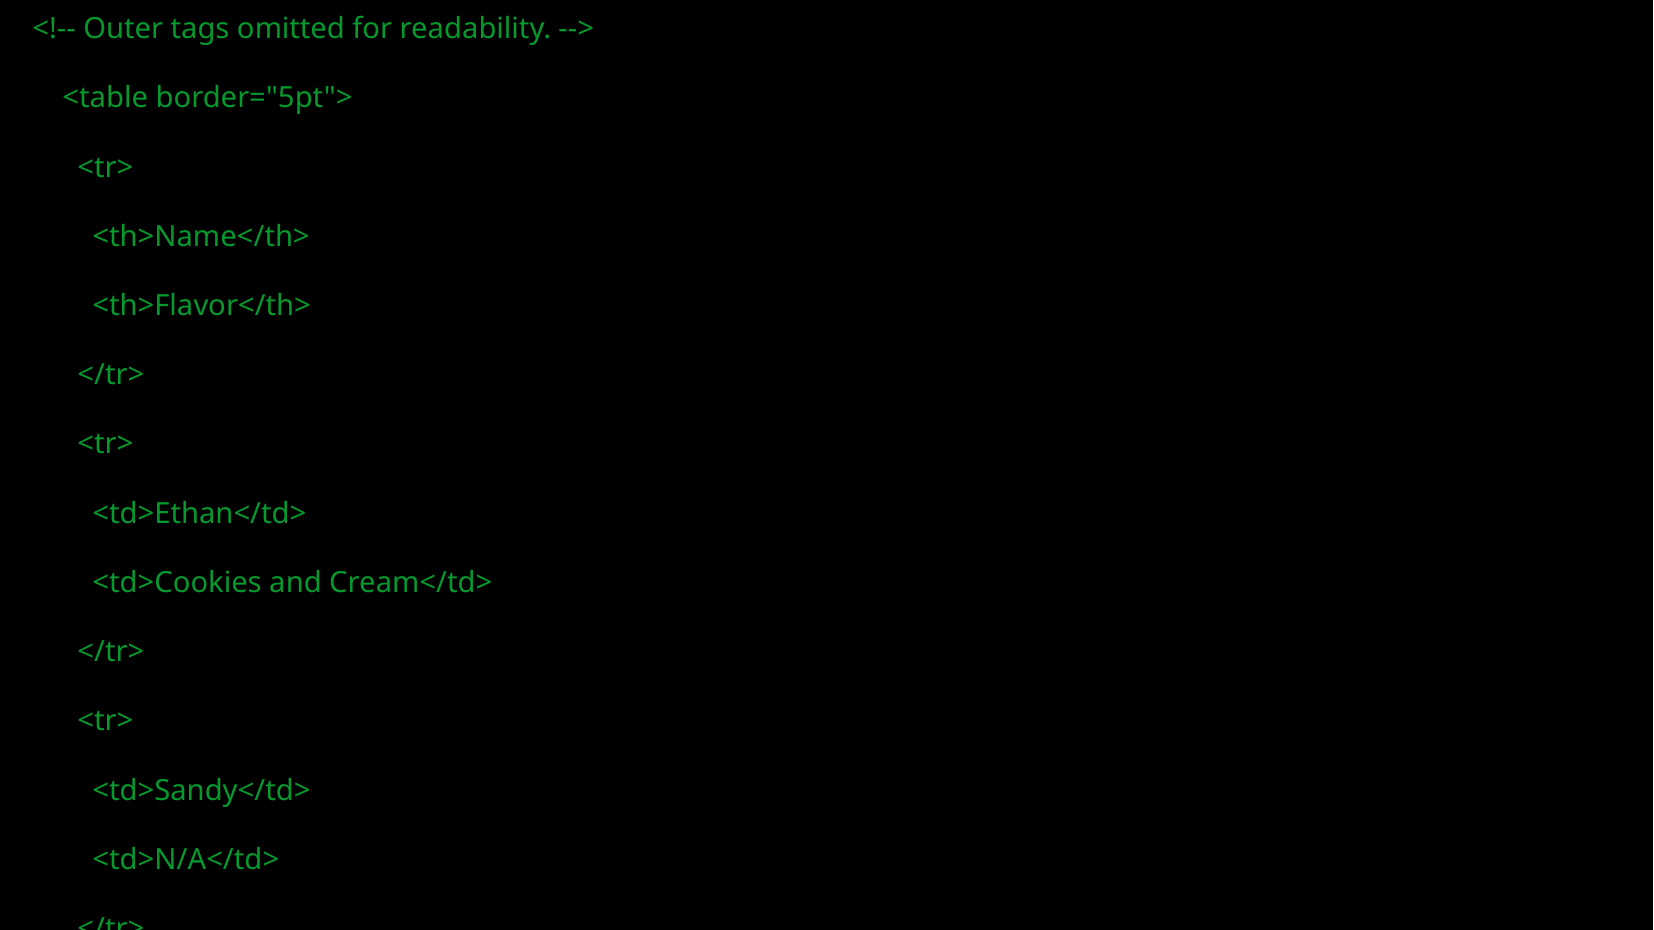

<!-- Outer tags omitted for readability. -->
 <table border="5pt">
 <tr>
 <th>Name</th>
 <th>Flavor</th>
 </tr>
 <tr>
 <td>Ethan</td>
 <td>Cookies and Cream</td>
 </tr>
 <tr>
 <td>Sandy</td>
 <td>N/A</td>
 </tr>
</table>